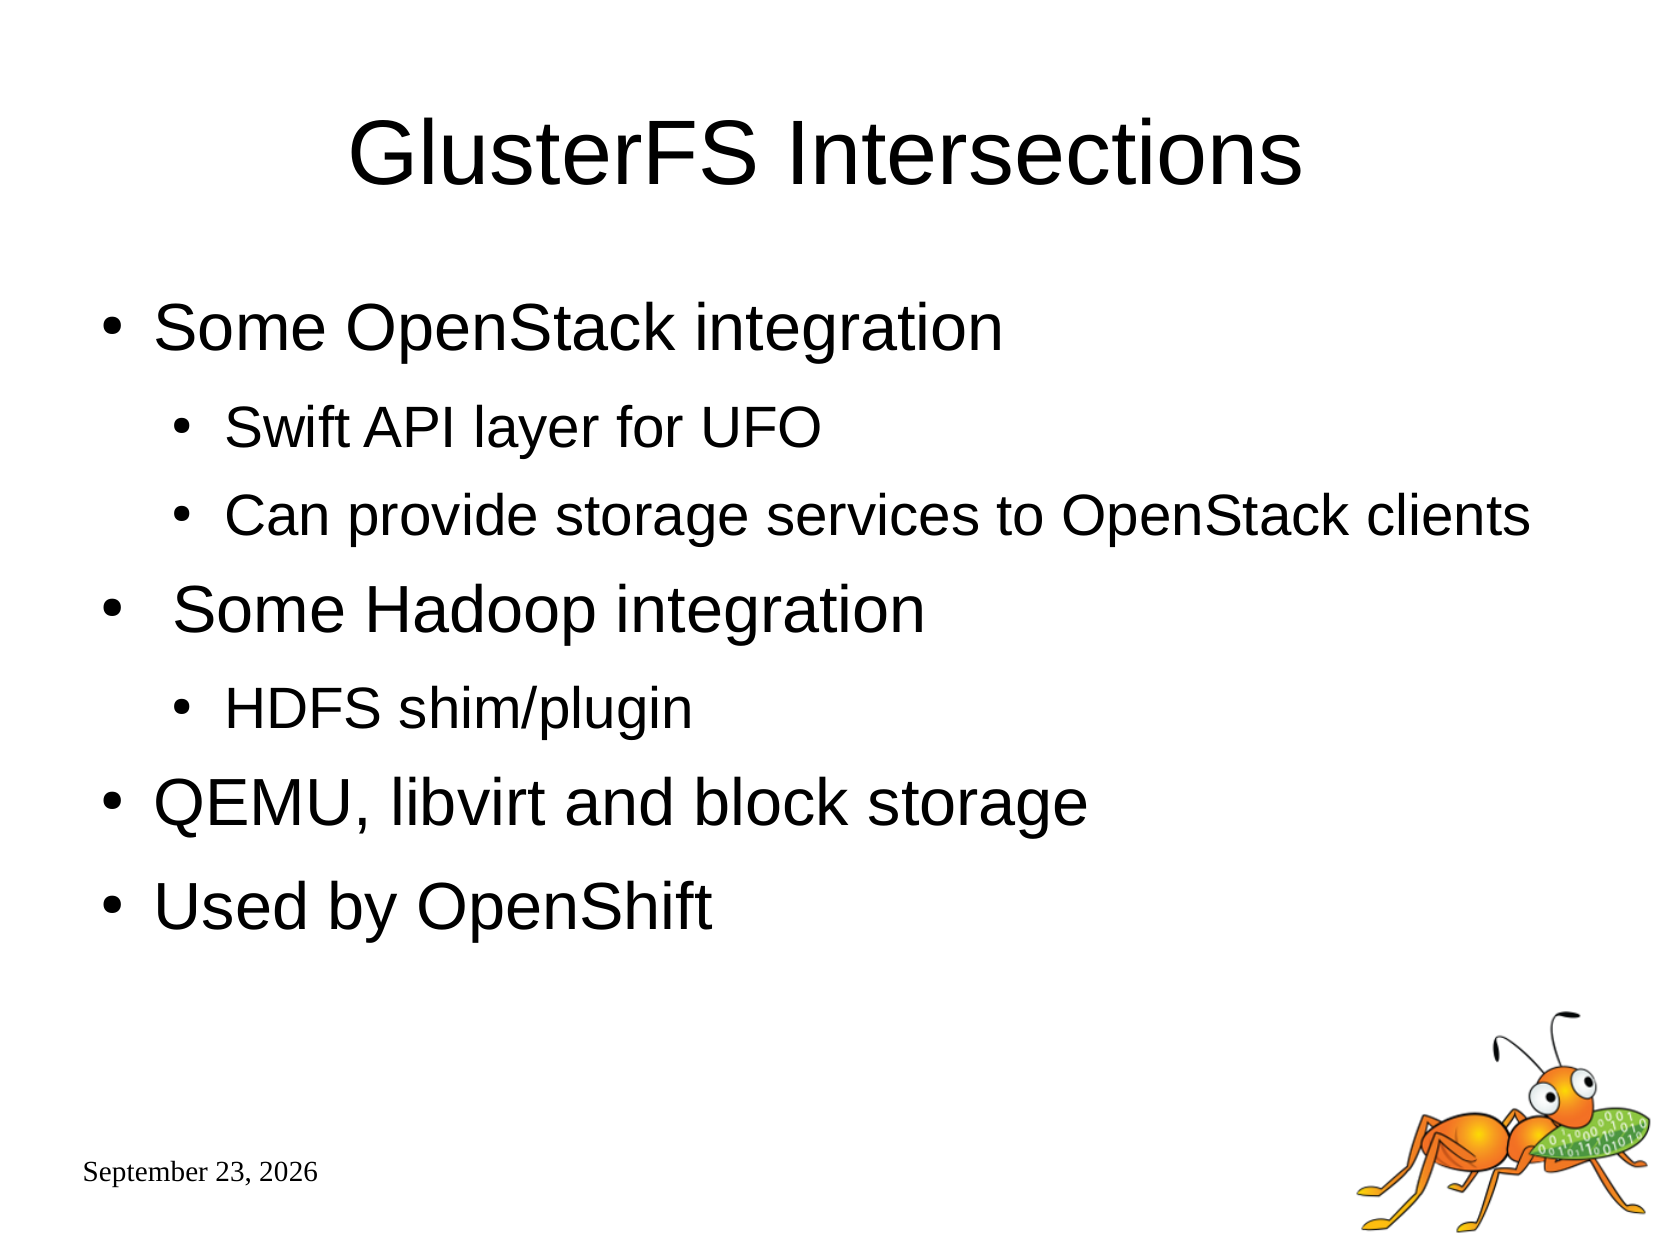

# GlusterFS Intersections
Some OpenStack integration
Swift API layer for UFO
Can provide storage services to OpenStack clients
 Some Hadoop integration
HDFS shim/plugin
QEMU, libvirt and block storage
Used by OpenShift